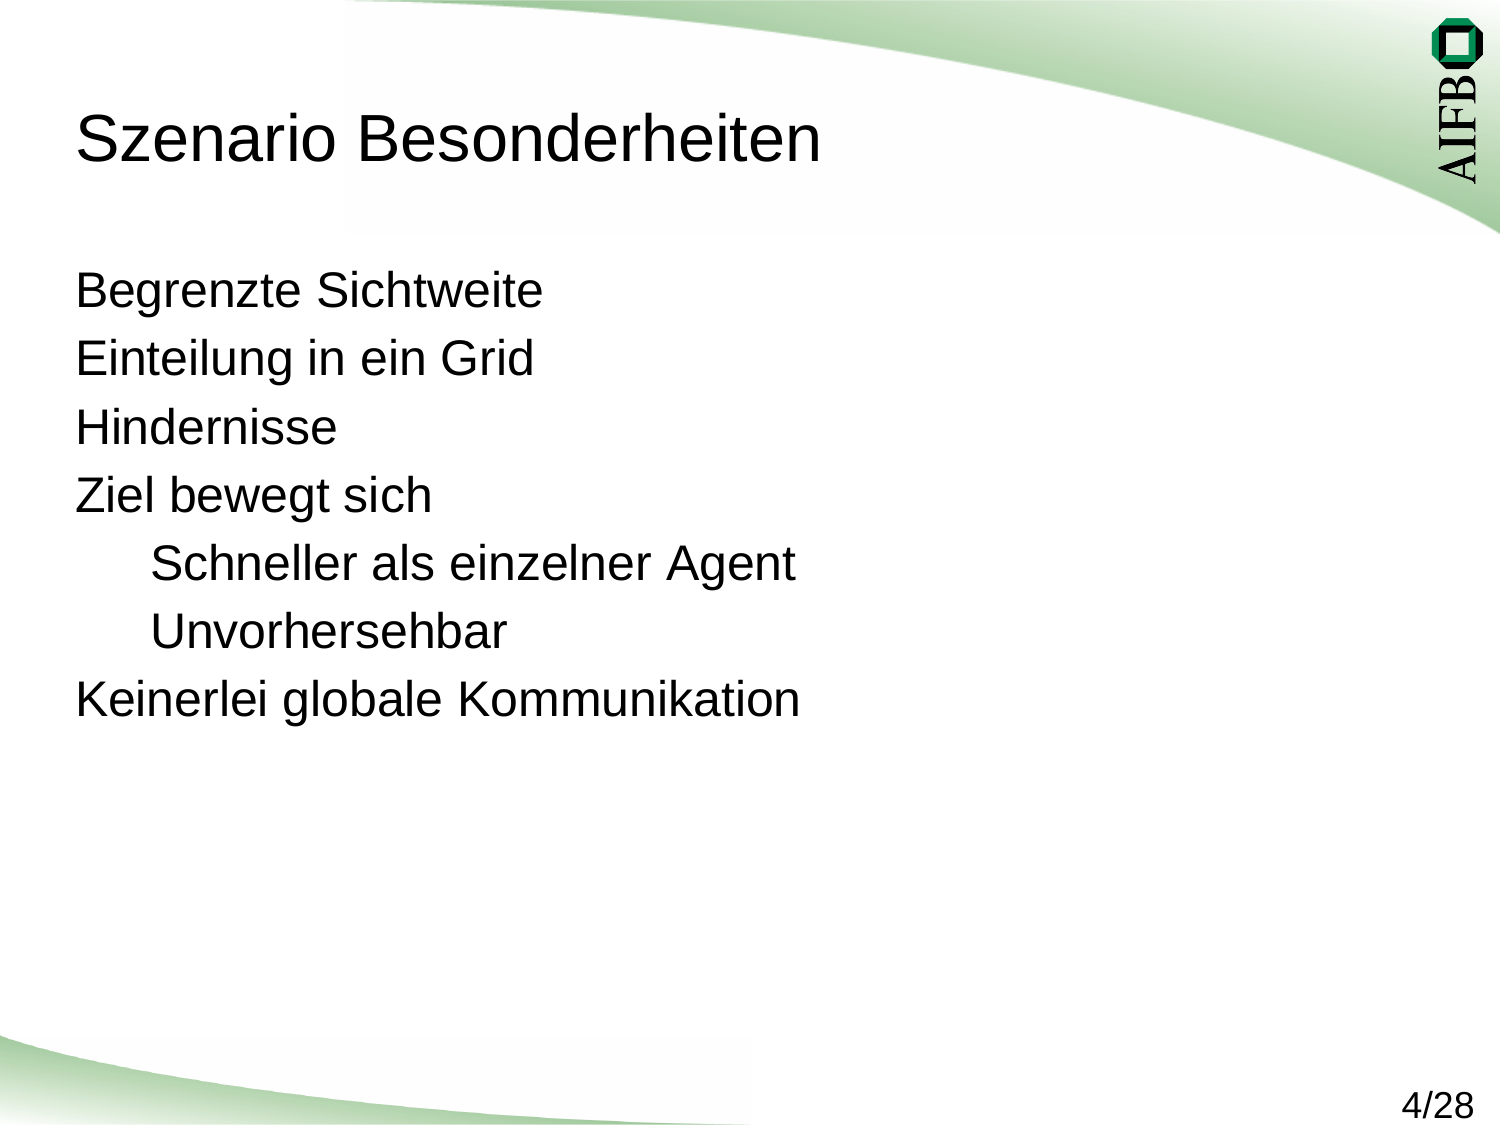

# Szenario Besonderheiten
Begrenzte Sichtweite
Einteilung in ein Grid
Hindernisse
Ziel bewegt sich
Schneller als einzelner Agent
Unvorhersehbar
Keinerlei globale Kommunikation
4